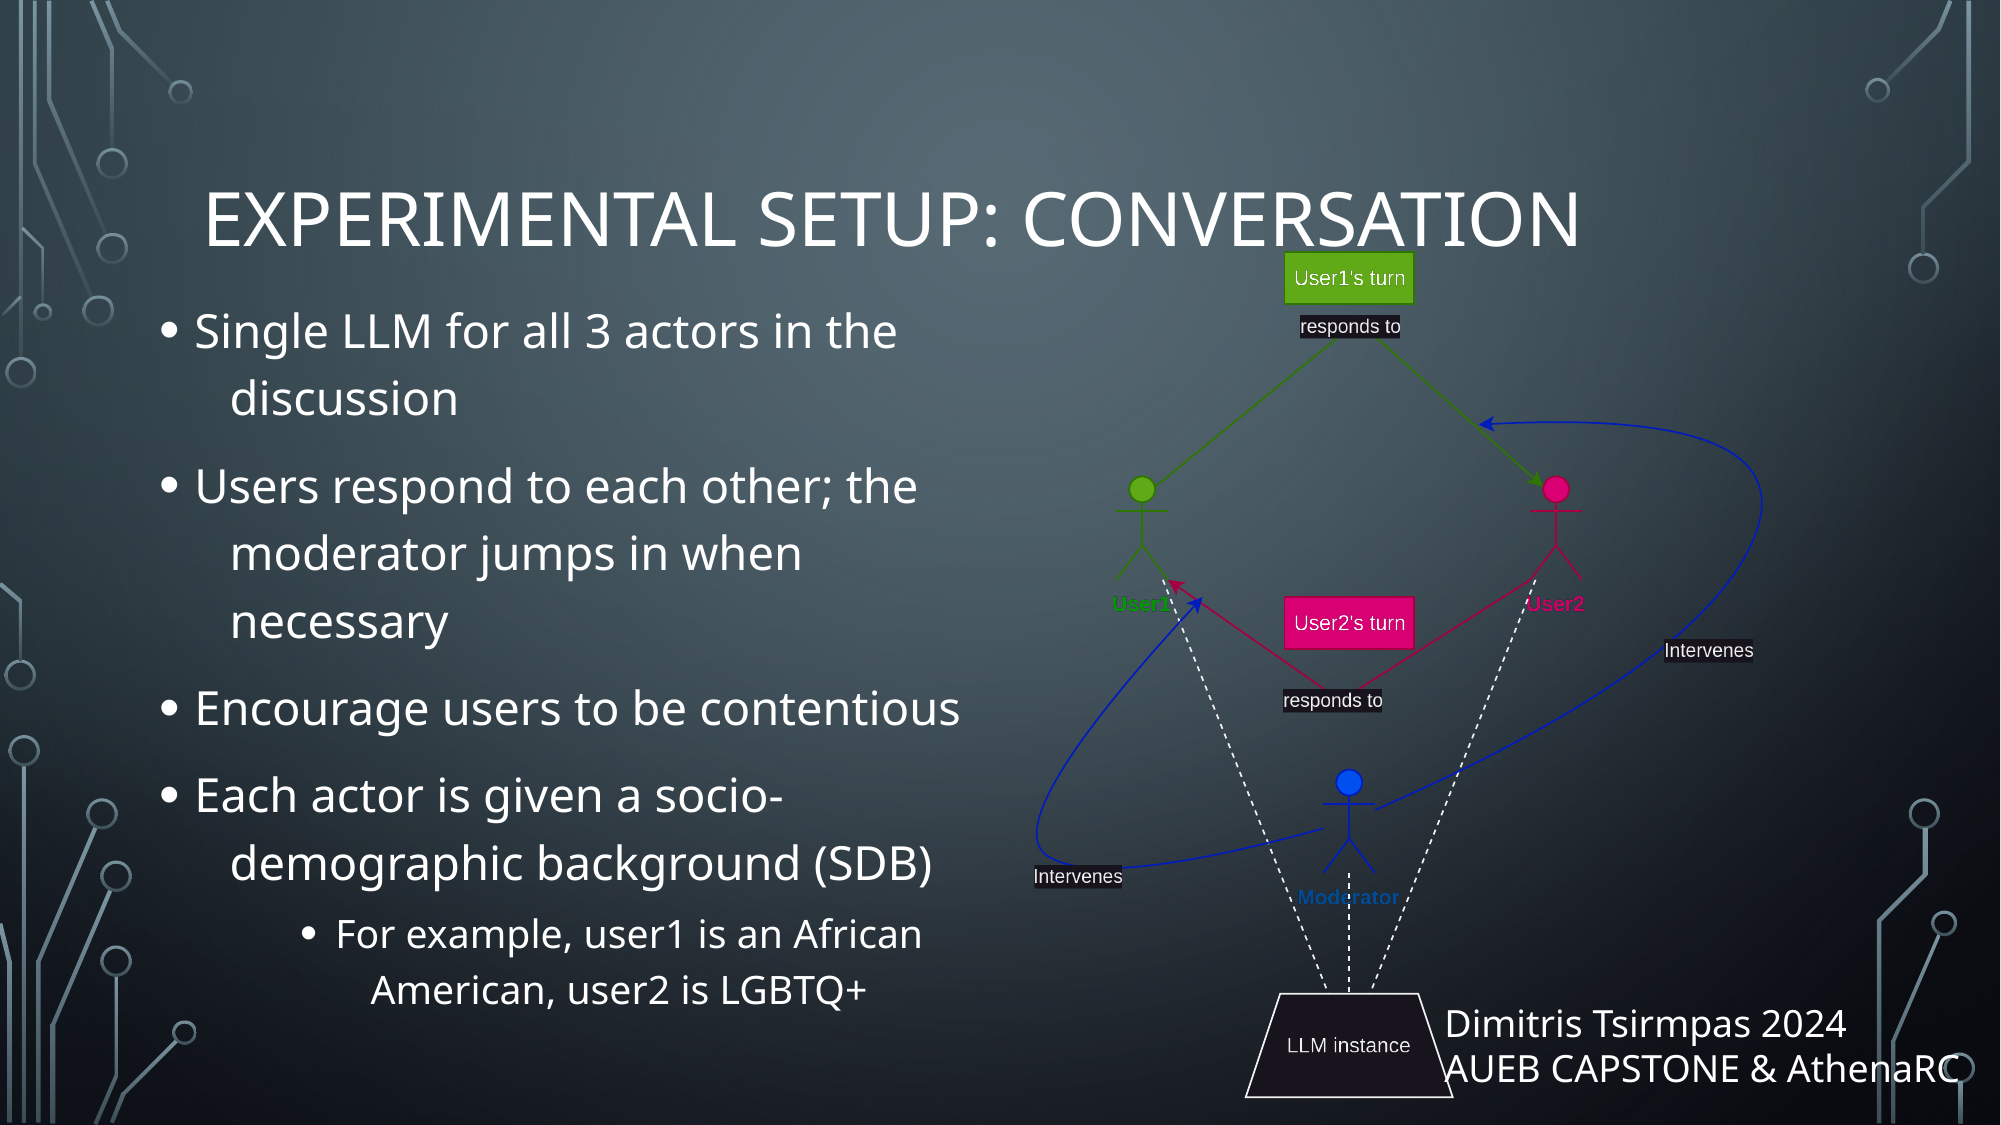

# Experimental SETUP: CONVERSATION
Single LLM for all 3 actors in the discussion
Users respond to each other; the moderator jumps in when necessary
Encourage users to be contentious
Each actor is given a socio-demographic background (SDB)
For example, user1 is an African American, user2 is LGBTQ+
Dimitris Tsirmpas 2024
AUEB CAPSTONE & AthenaRC